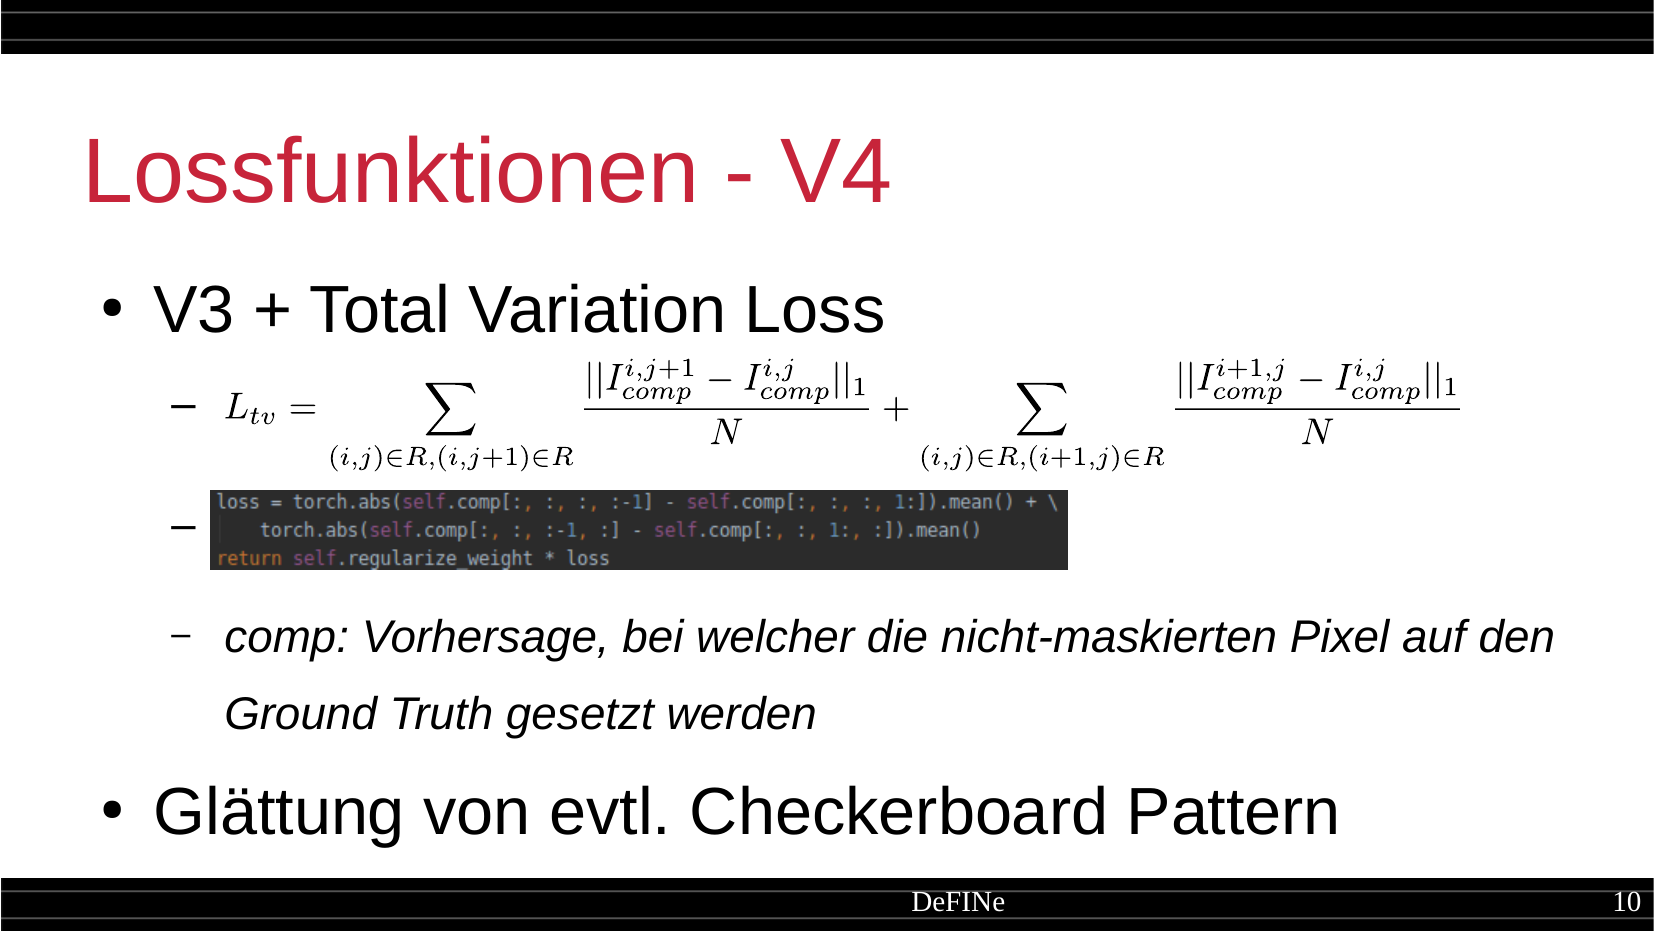

# Lossfunktionen - V4
V3 + Total Variation Loss
comp: Vorhersage, bei welcher die nicht-maskierten Pixel auf den Ground Truth gesetzt werden
Glättung von evtl. Checkerboard Pattern